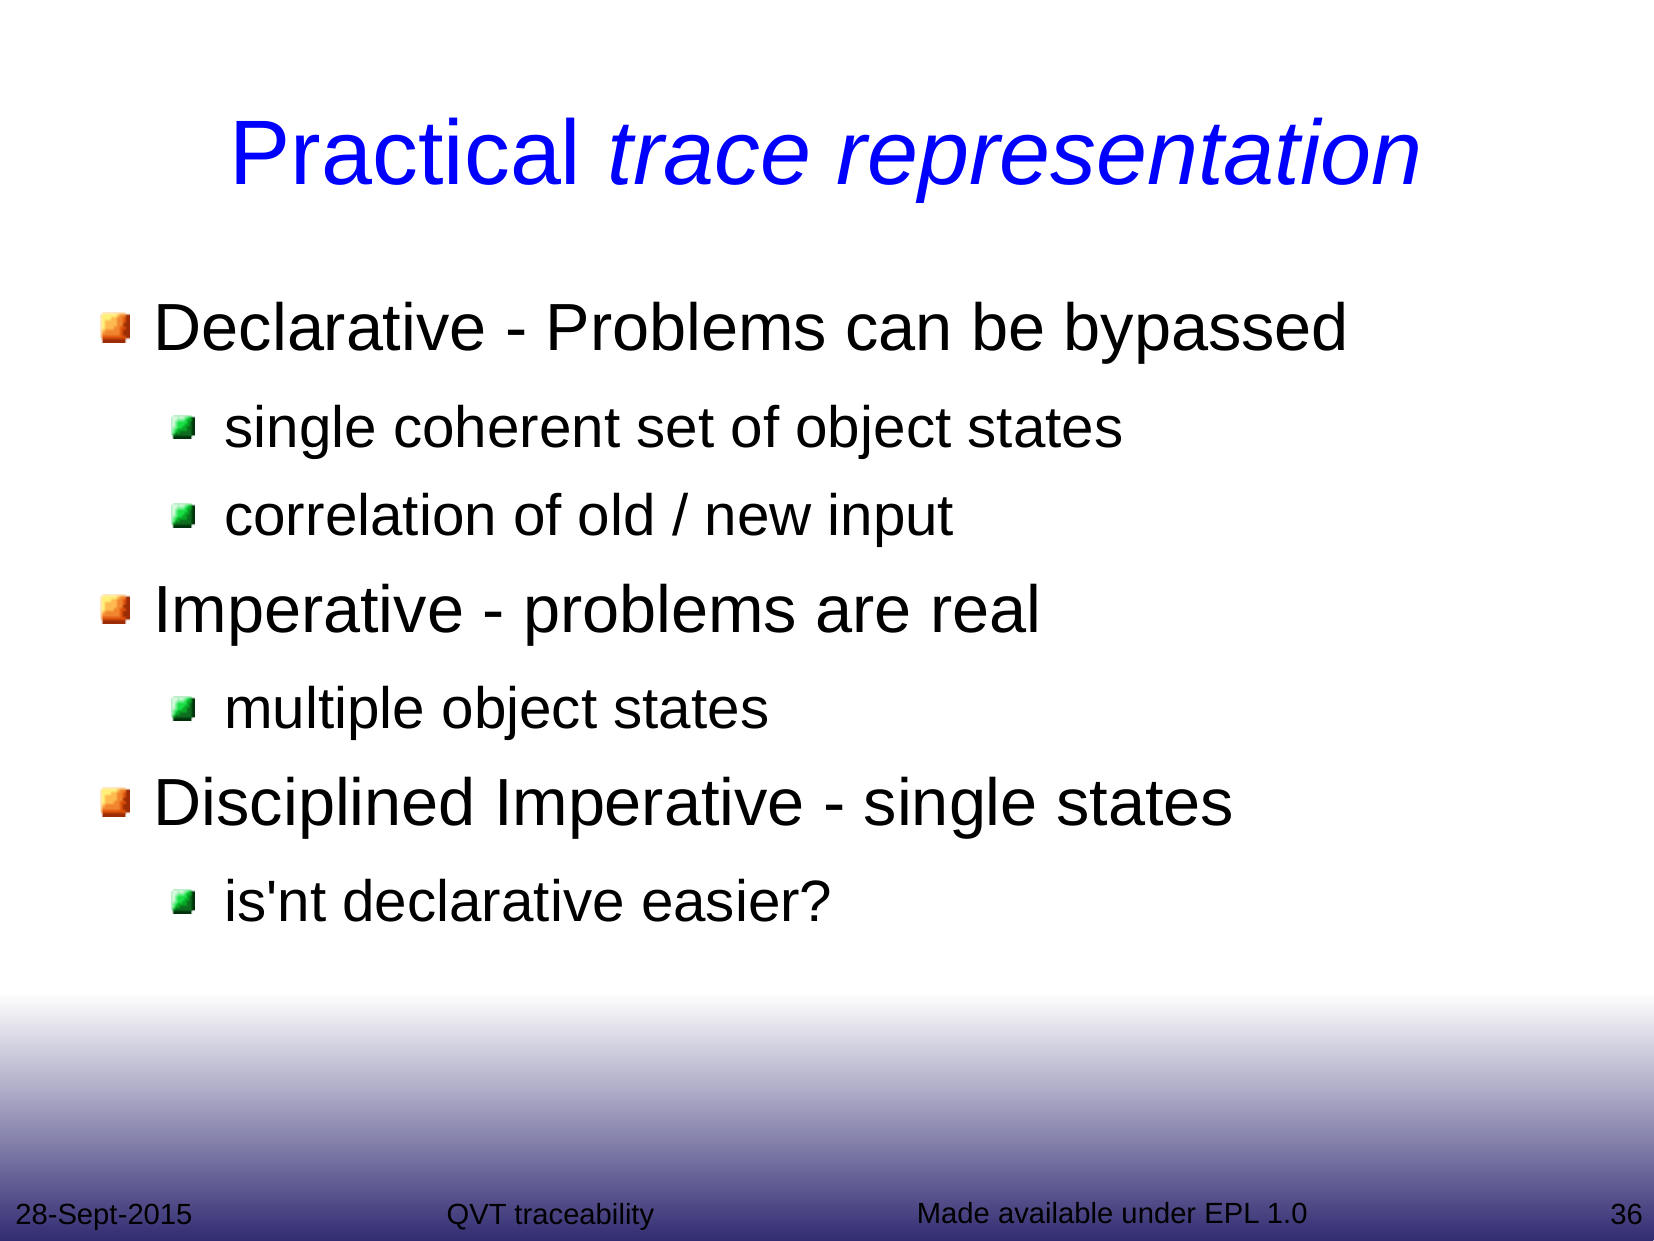

# Practical trace representation
Declarative - Problems can be bypassed
single coherent set of object states
correlation of old / new input
Imperative - problems are real
multiple object states
Disciplined Imperative - single states
is'nt declarative easier?
28-Sept-2015
QVT traceability
36